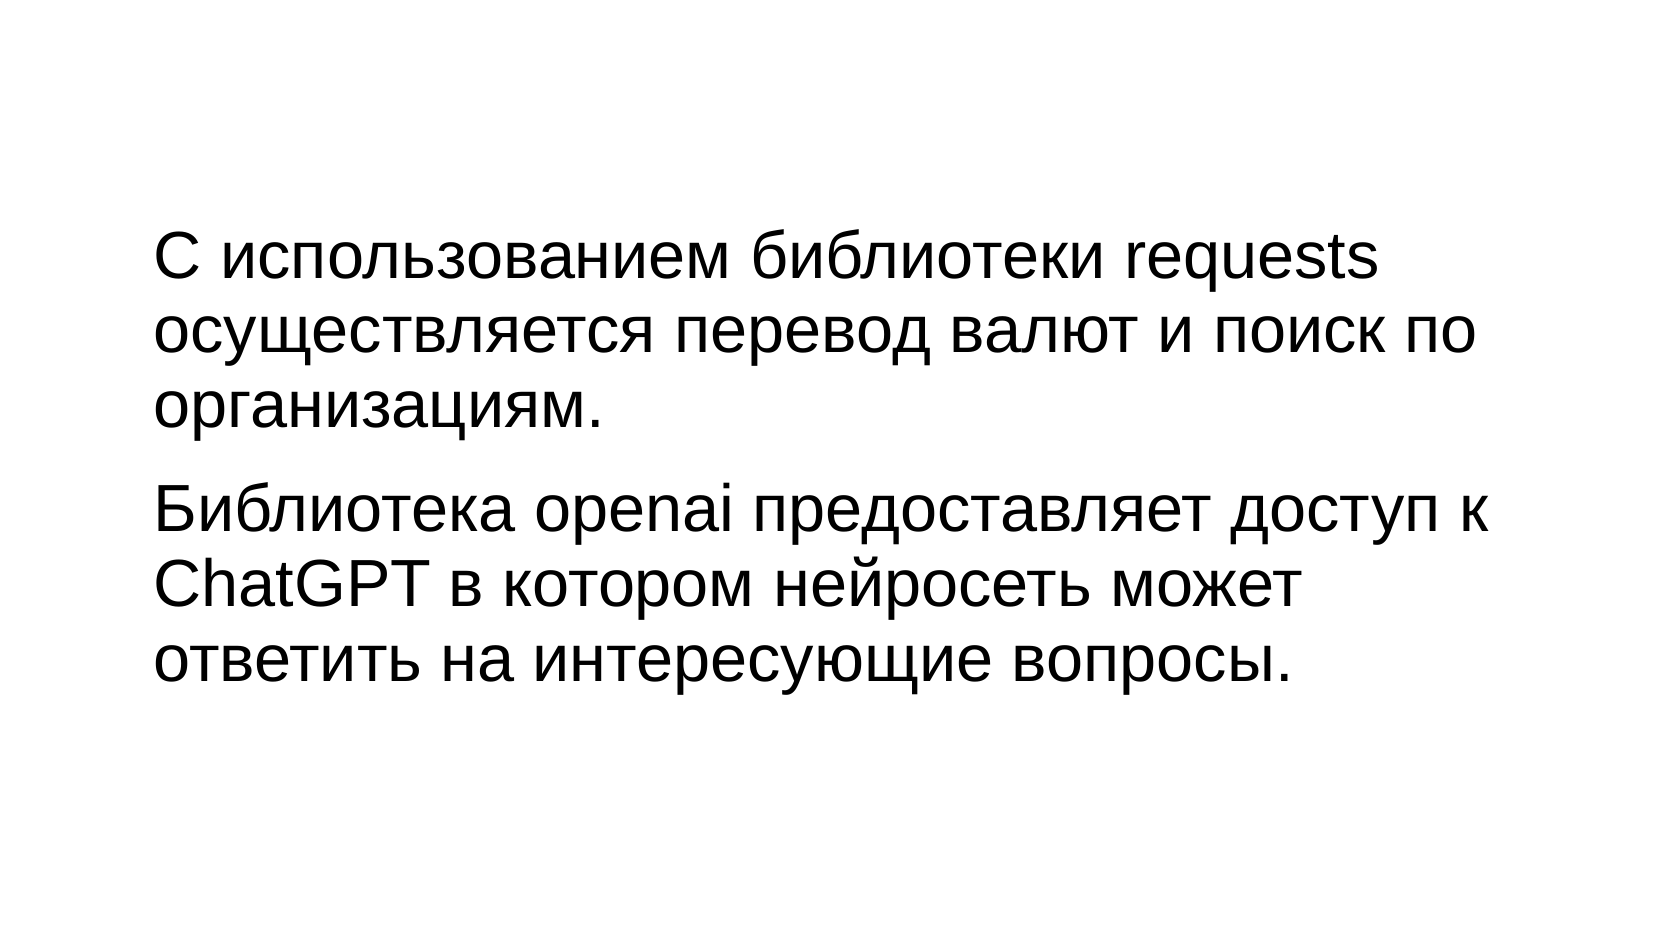

# С использованием библиотеки requests осуществляется перевод валют и поиск по организациям.
Библиотека openai предоставляет доступ к ChatGPT в котором нейросеть может ответить на интересующие вопросы.